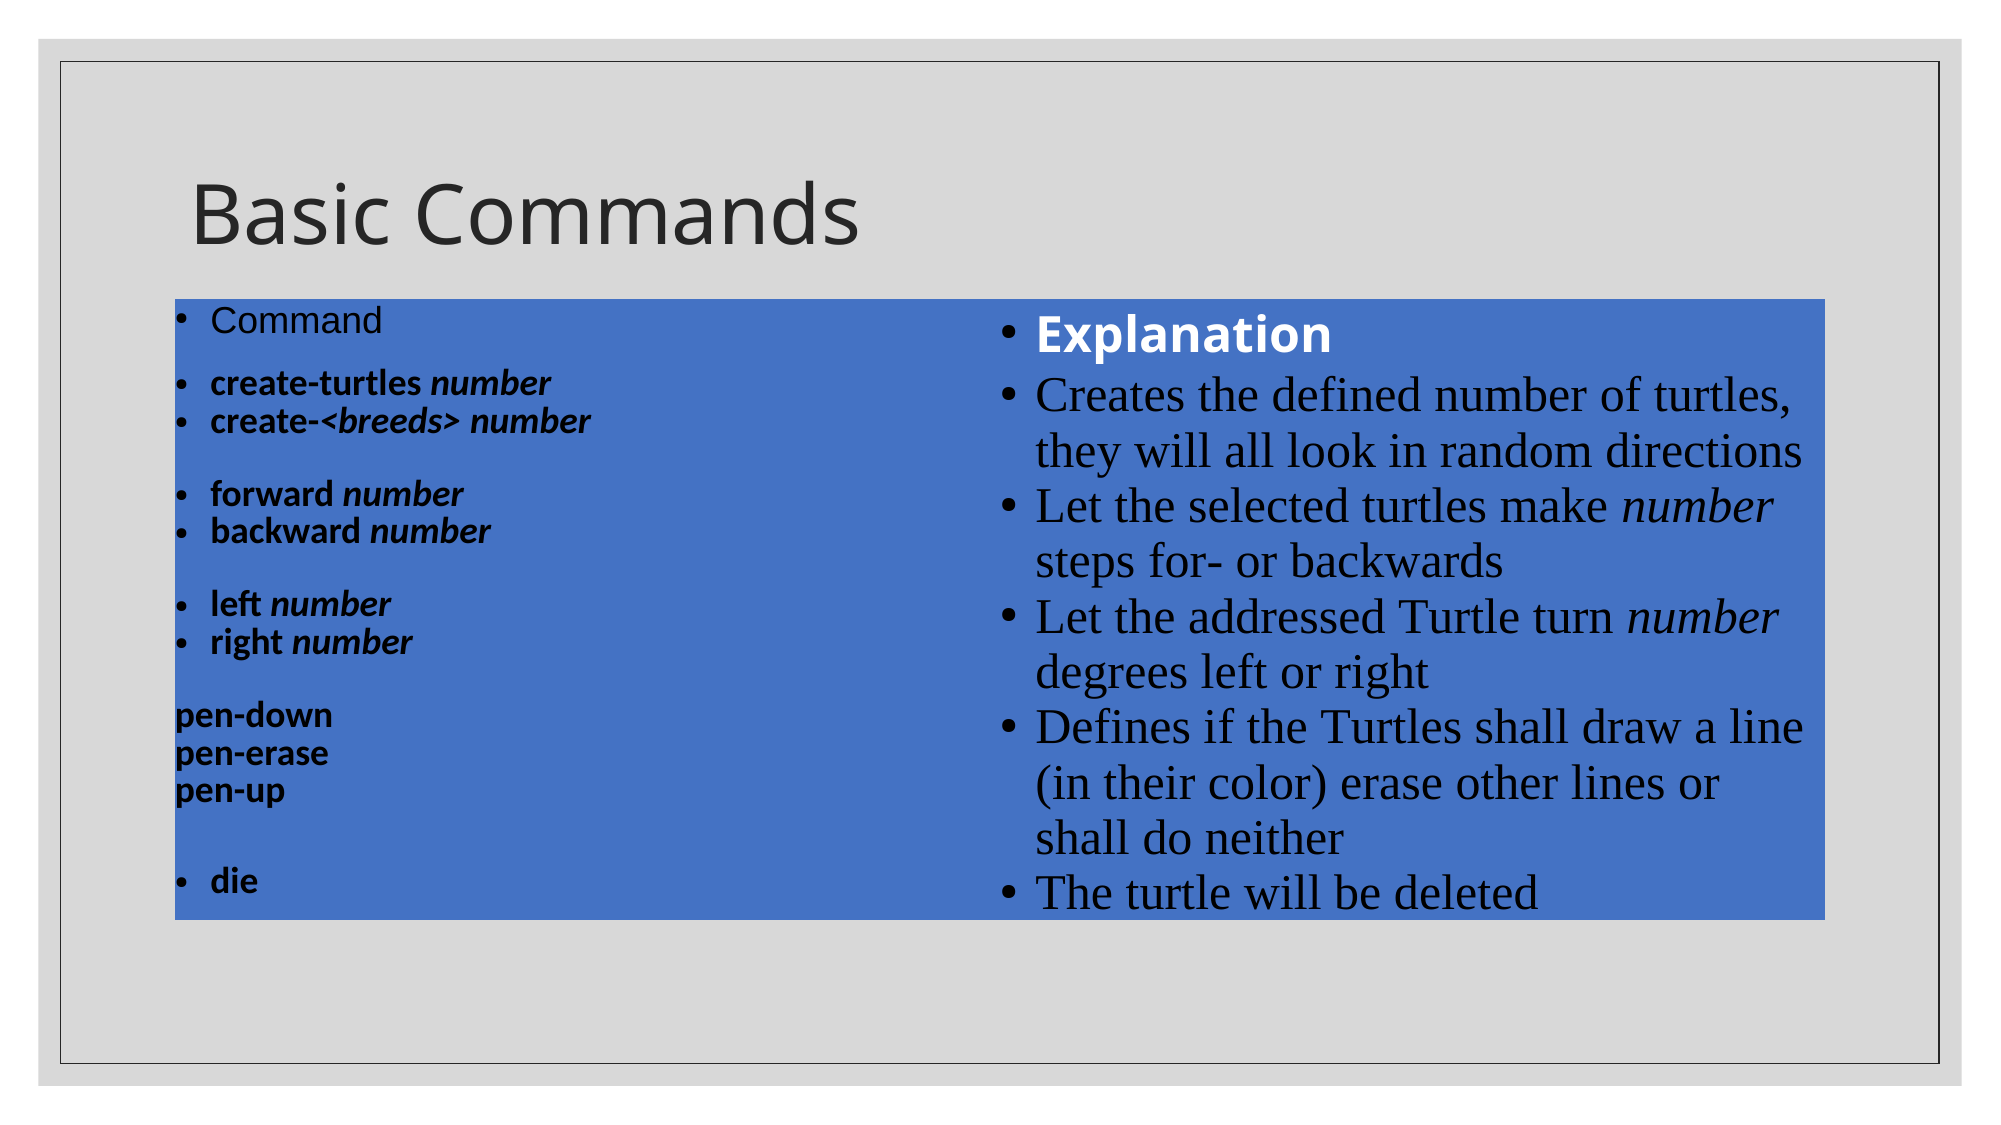

# Basic Commands
| Command | Explanation |
| --- | --- |
| create-turtles number create-<breeds> number | Creates the defined number of turtles, they will all look in random directions |
| forward number backward number | Let the selected turtles make number steps for- or backwards |
| left number right number | Let the addressed Turtle turn number degrees left or right |
| pen-down pen-erase pen-up | Defines if the Turtles shall draw a line (in their color) erase other lines or shall do neither |
| die | The turtle will be deleted |